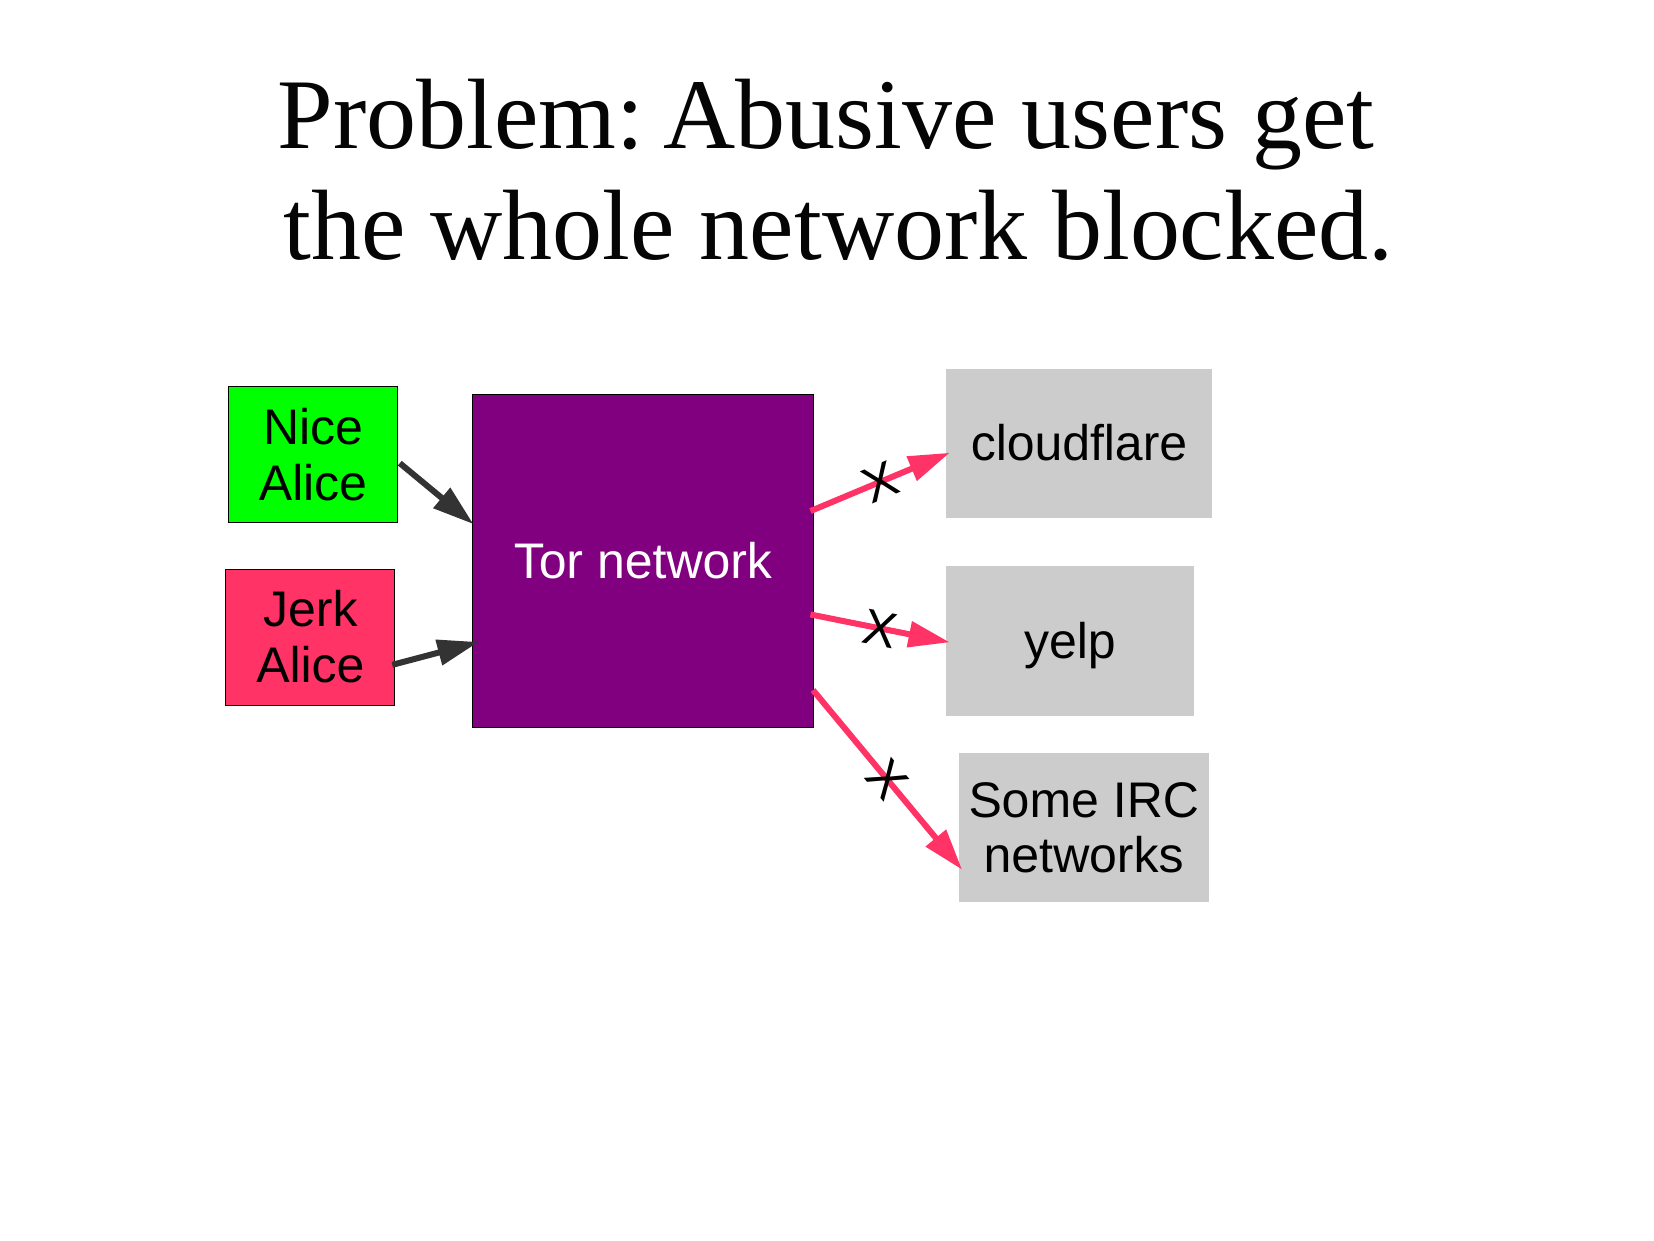

# Problem: Abusive users get the whole network blocked.
cloudflare
Nice
Alice
Tor network
X
yelp
Jerk
Alice
X
X
Some IRC
networks